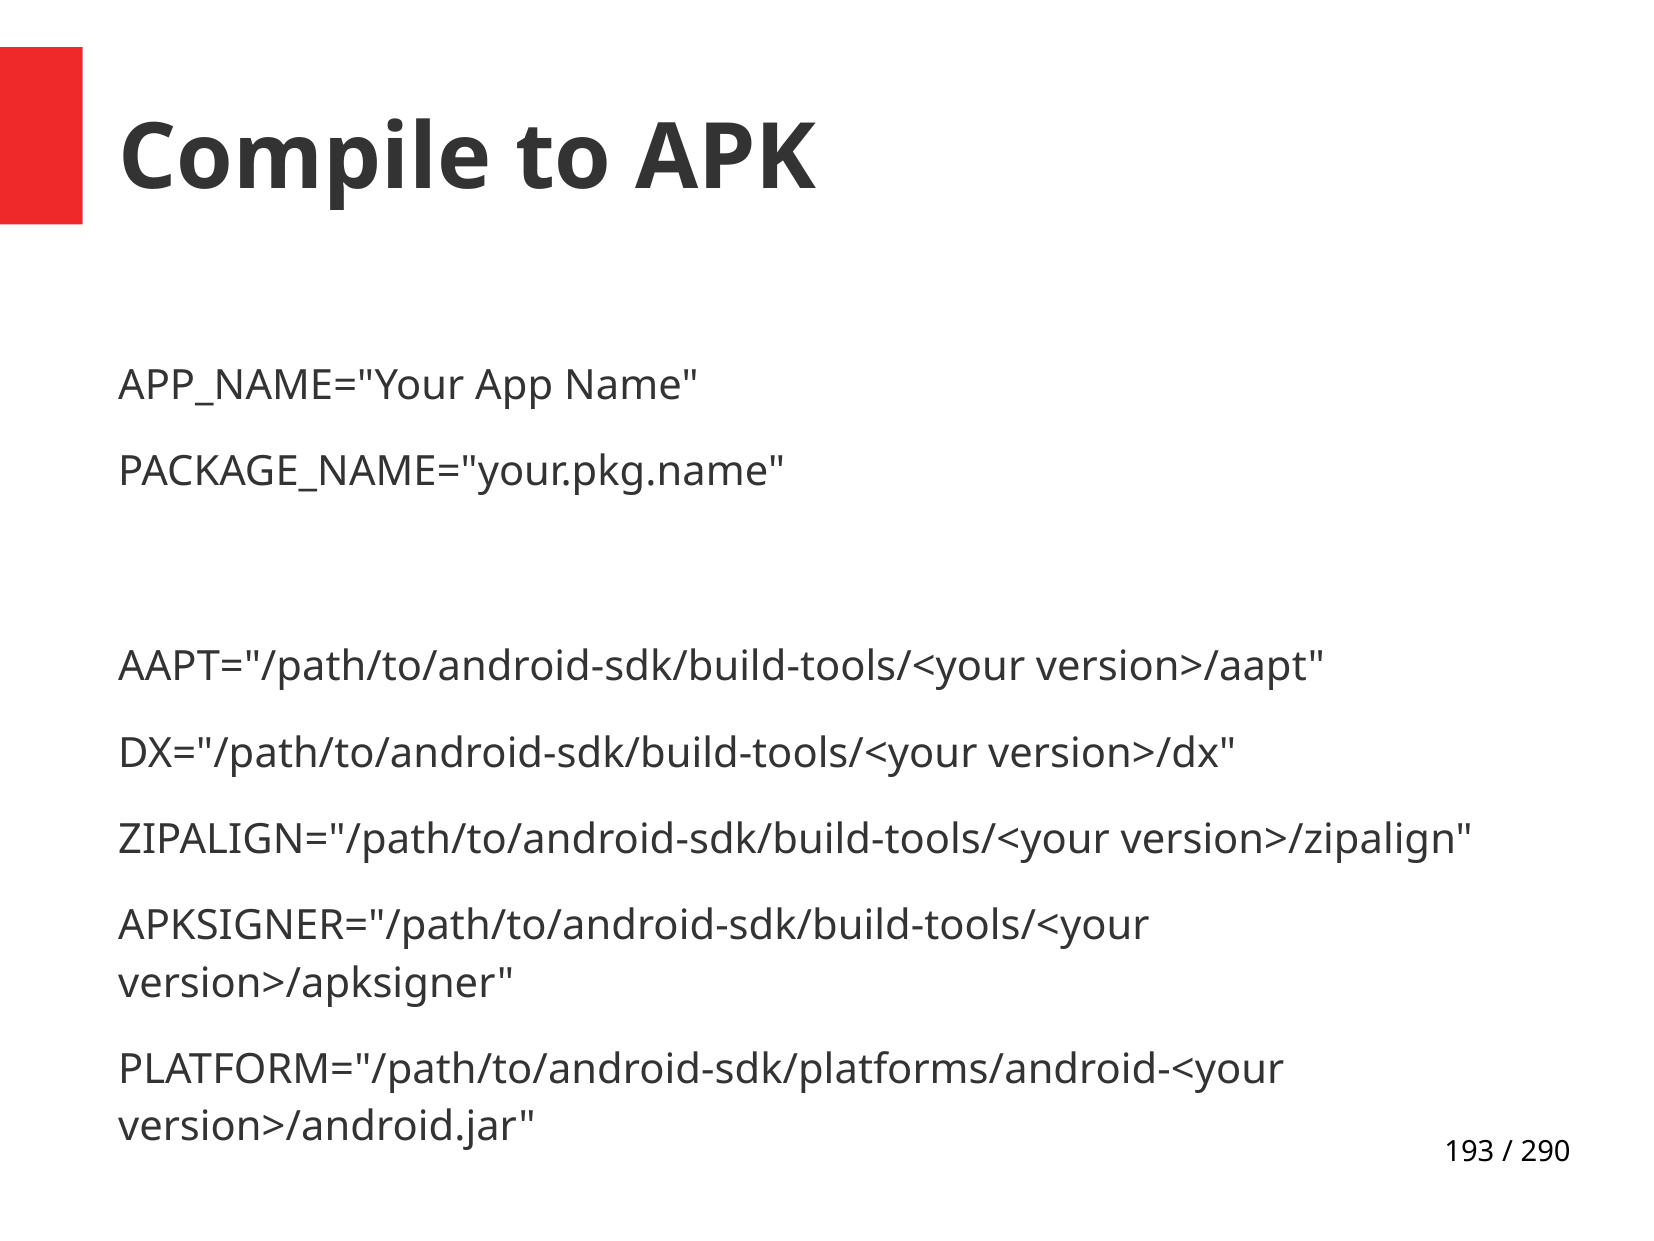

# Compile to APK
APP_NAME="Your App Name"
PACKAGE_NAME="your.pkg.name"
AAPT="/path/to/android-sdk/build-tools/<your version>/aapt"
DX="/path/to/android-sdk/build-tools/<your version>/dx"
ZIPALIGN="/path/to/android-sdk/build-tools/<your version>/zipalign"
APKSIGNER="/path/to/android-sdk/build-tools/<your version>/apksigner"
PLATFORM="/path/to/android-sdk/platforms/android-<your version>/android.jar"
193